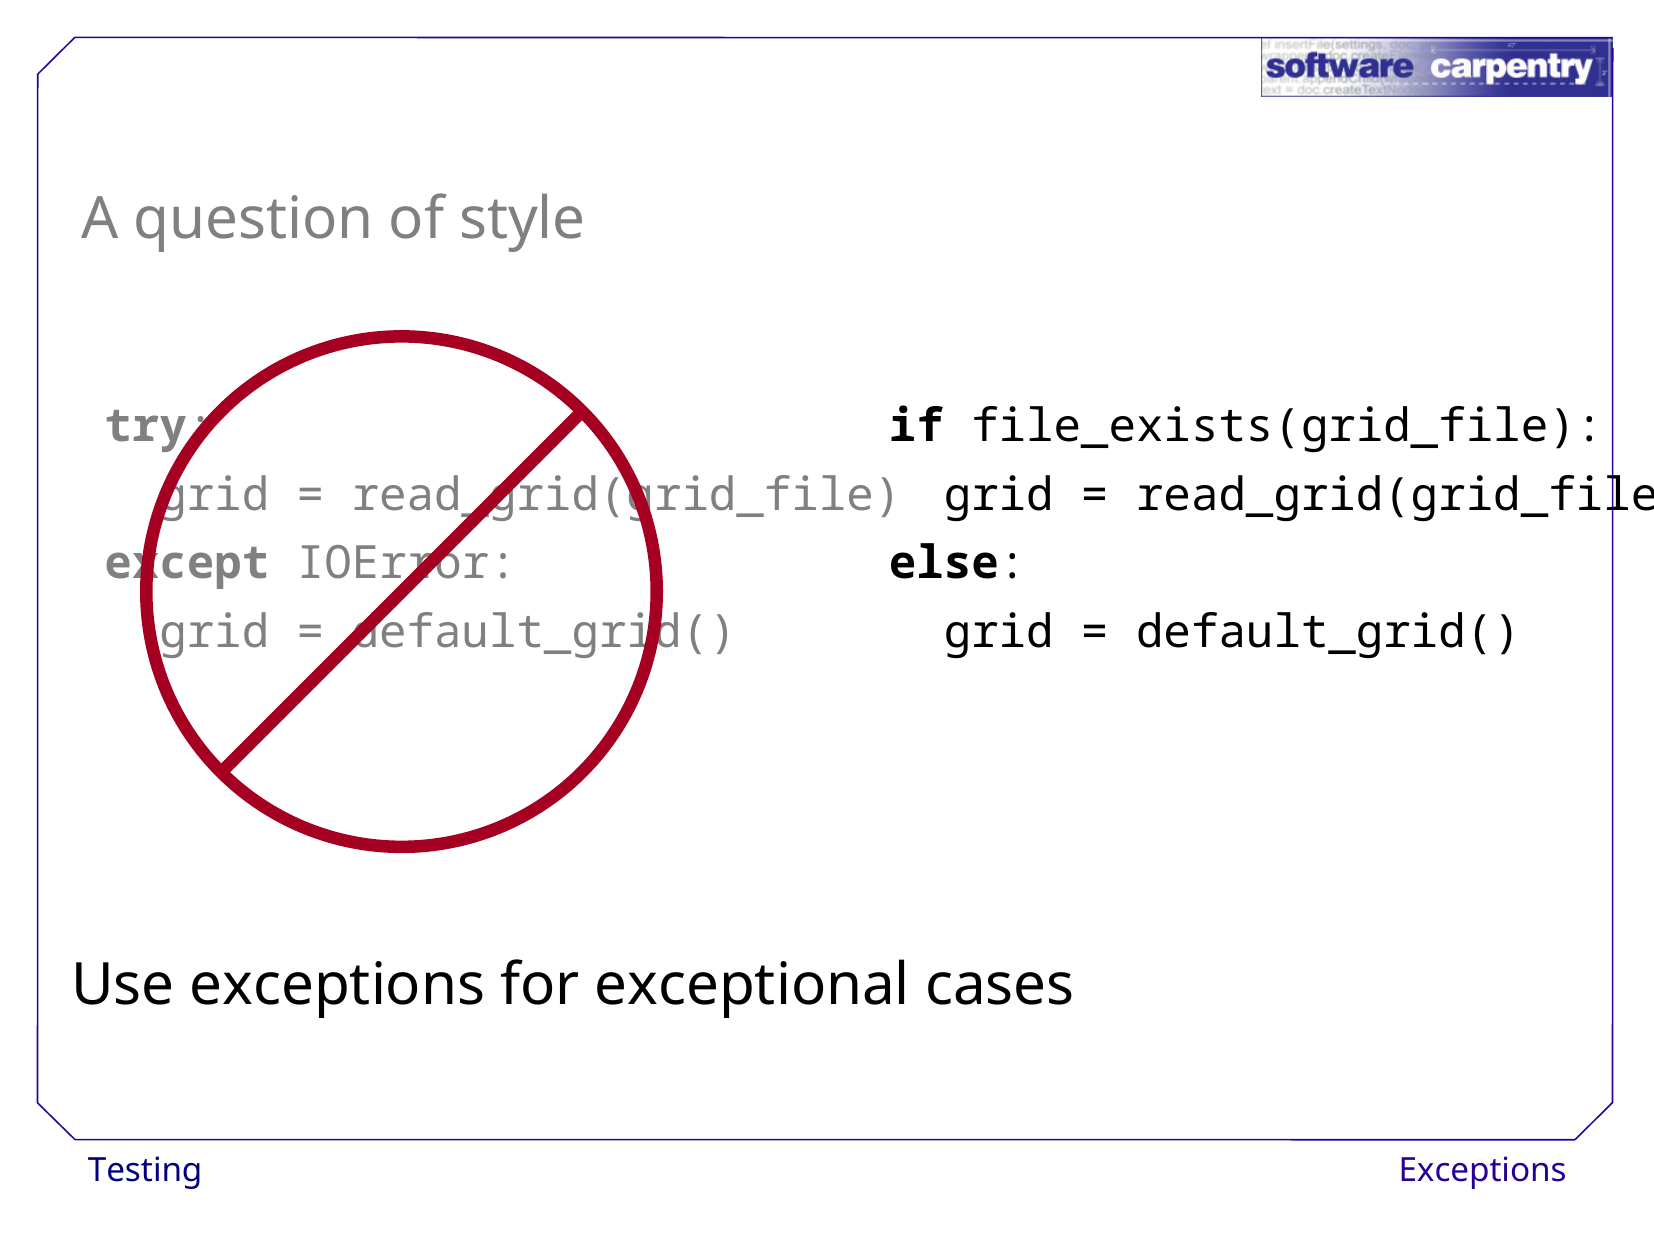

A question of style
try:
 grid = read_grid(grid_file)
except IOError:
 grid = default_grid()
if file_exists(grid_file):
 grid = read_grid(grid_file)
else:
 grid = default_grid()
Use exceptions for exceptional cases